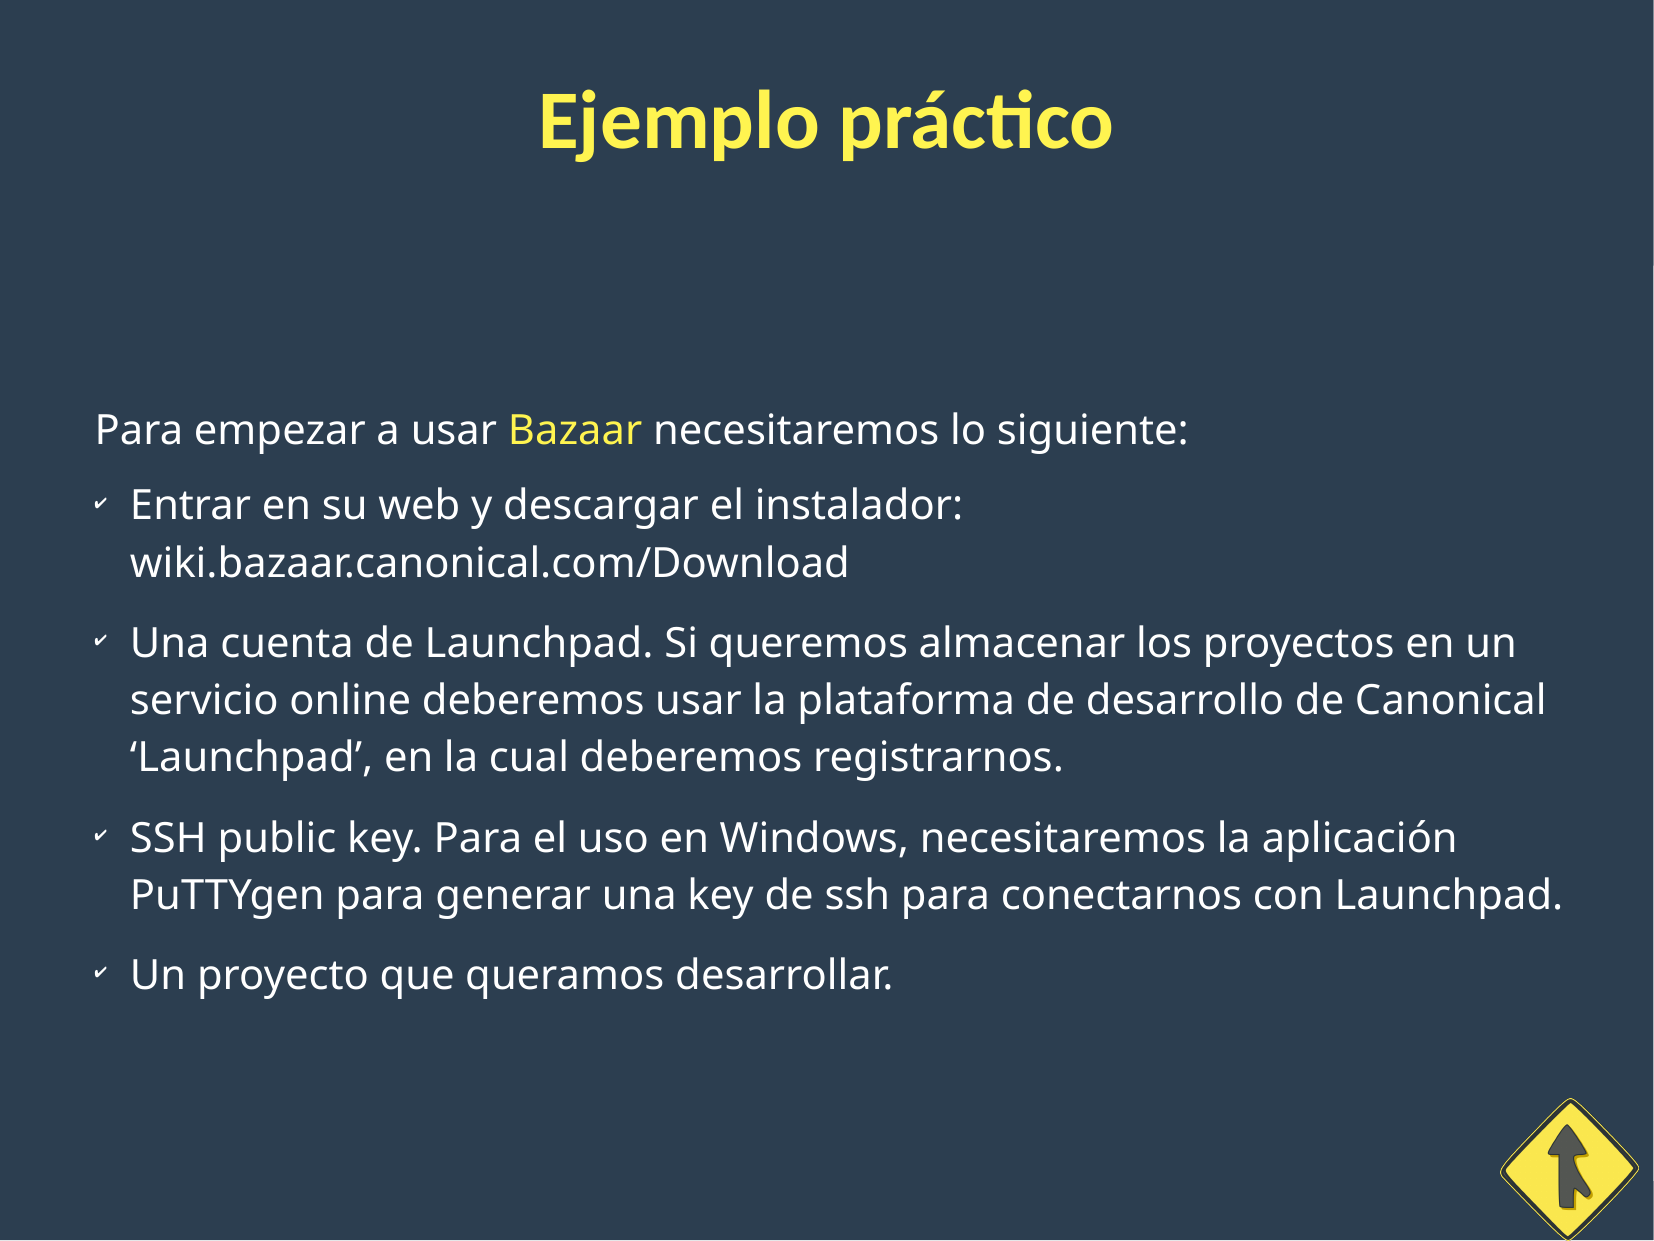

# Ejemplo práctico
Para empezar a usar Bazaar necesitaremos lo siguiente:
Entrar en su web y descargar el instalador: wiki.bazaar.canonical.com/Download
Una cuenta de Launchpad. Si queremos almacenar los proyectos en un servicio online deberemos usar la plataforma de desarrollo de Canonical ‘Launchpad’, en la cual deberemos registrarnos.
SSH public key. Para el uso en Windows, necesitaremos la aplicación PuTTYgen para generar una key de ssh para conectarnos con Launchpad.
Un proyecto que queramos desarrollar.